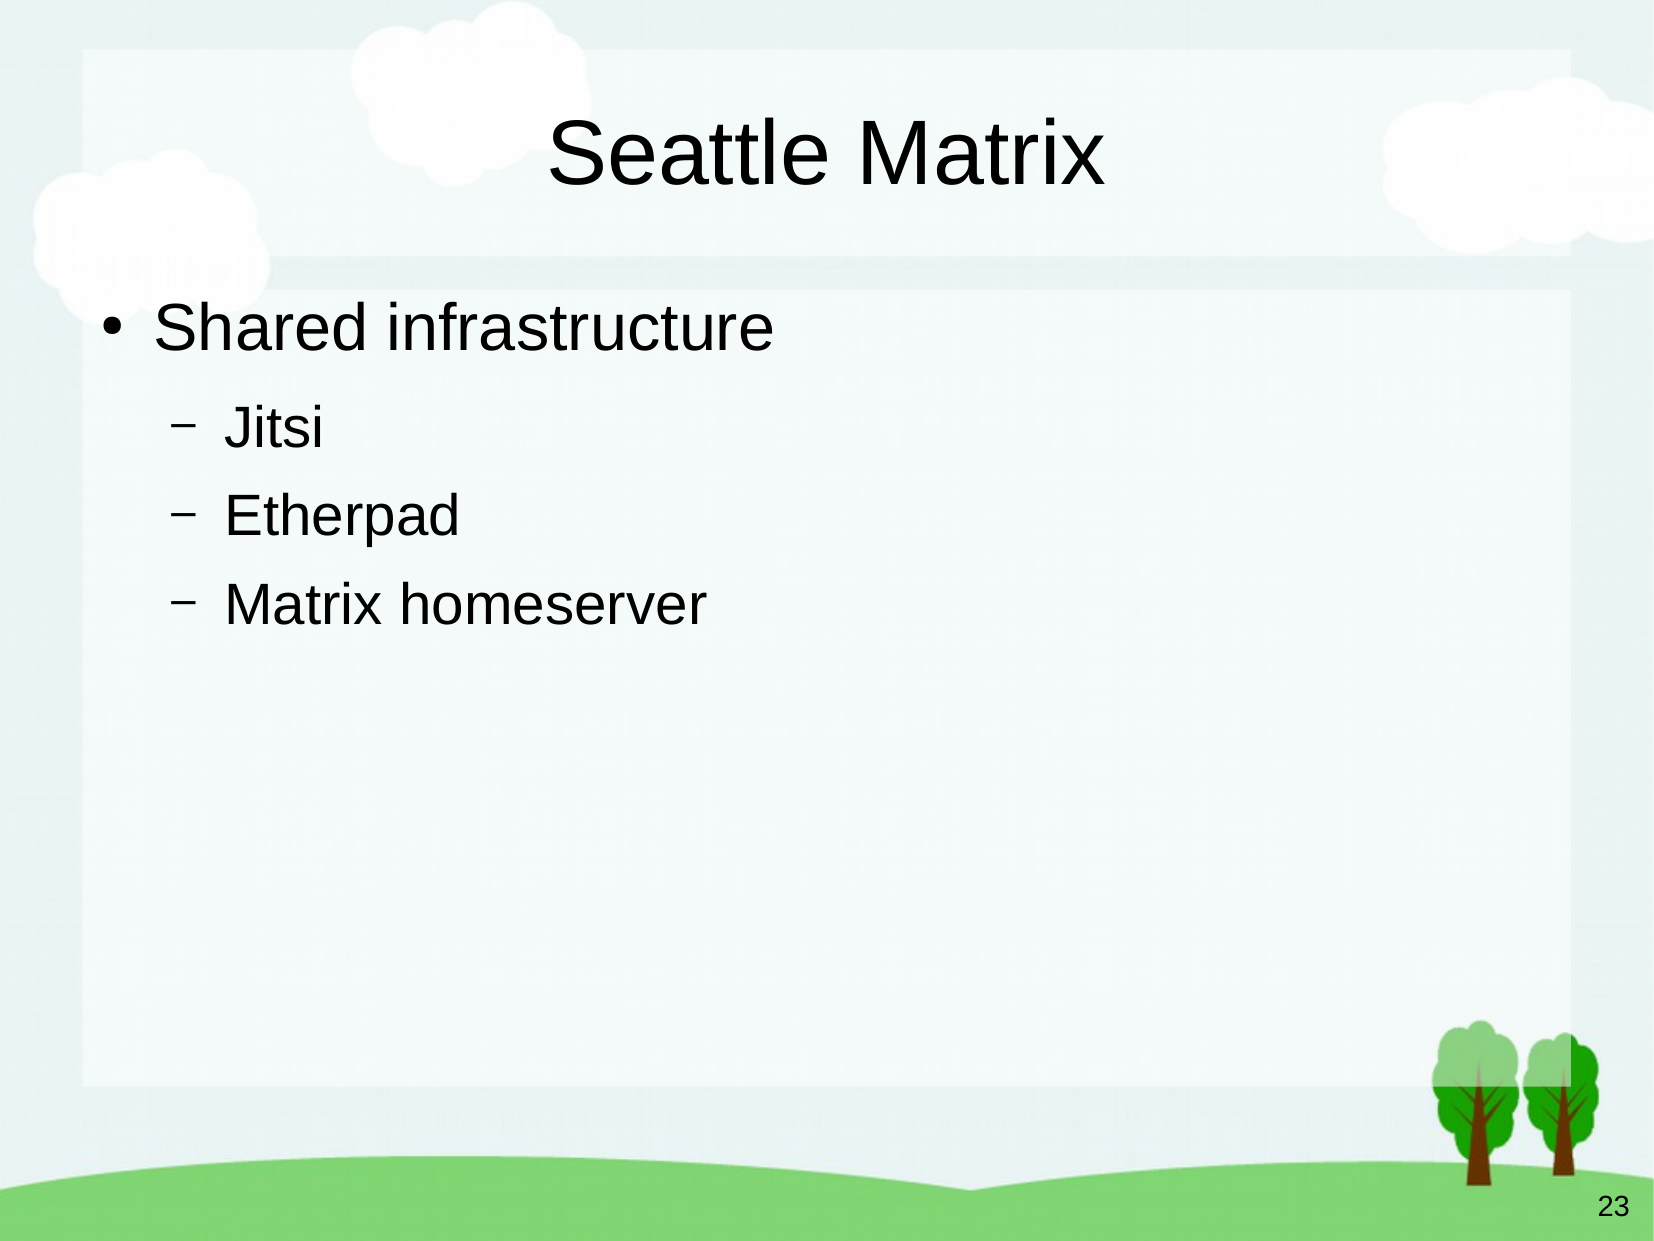

# Seattle Matrix
Shared infrastructure
Jitsi
Etherpad
Matrix homeserver
23